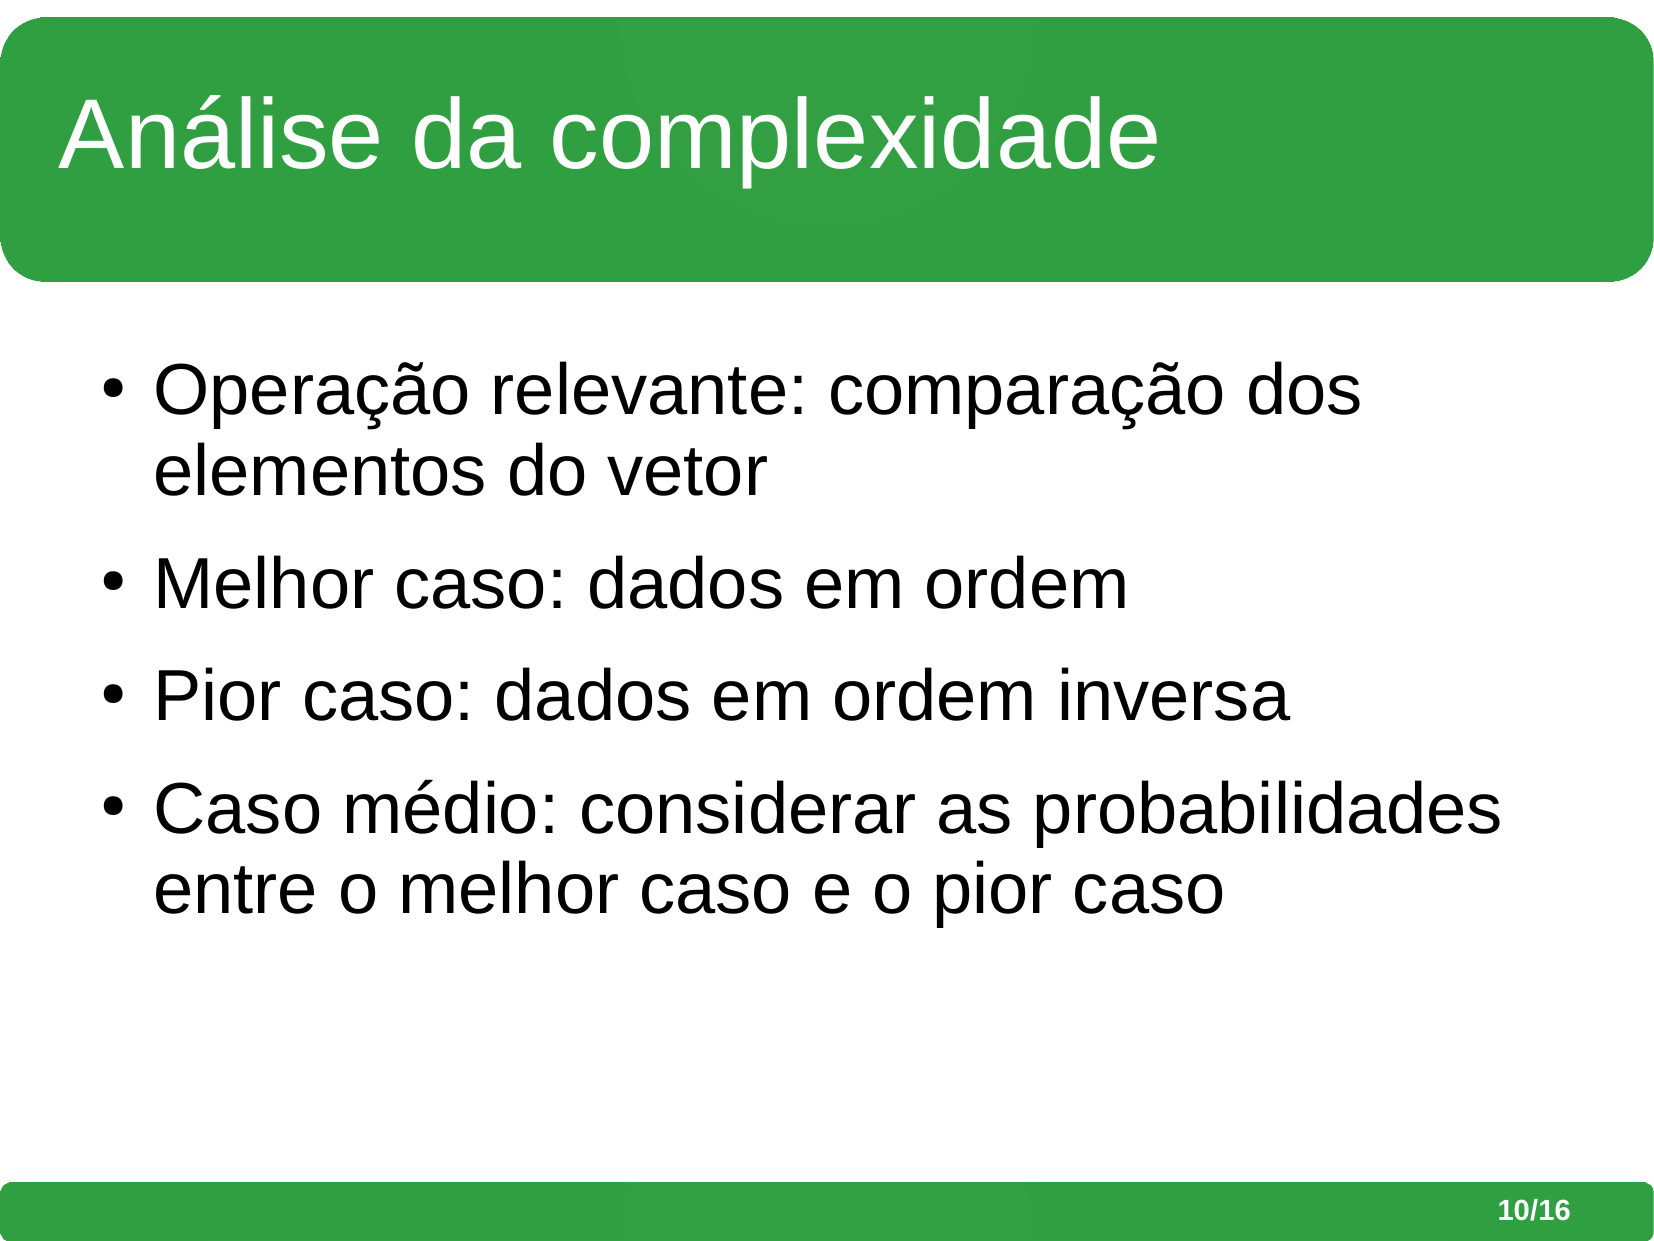

# Análise da complexidade
Operação relevante: comparação dos elementos do vetor
Melhor caso: dados em ordem
Pior caso: dados em ordem inversa
Caso médio: considerar as probabilidades entre o melhor caso e o pior caso
10